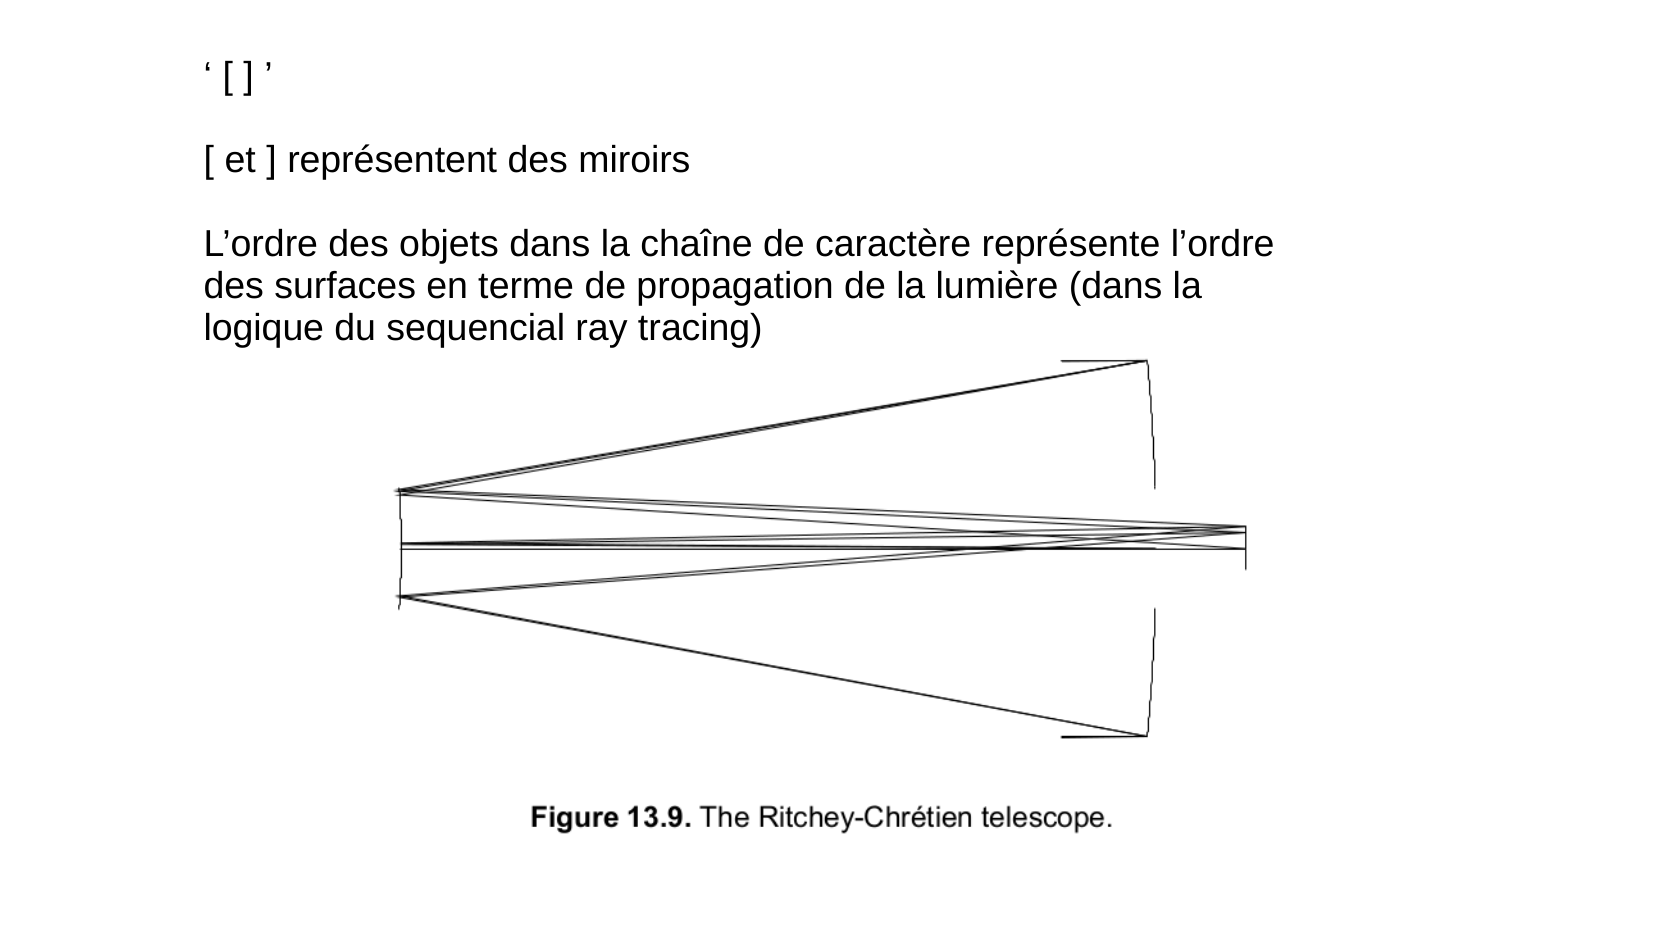

‘ [ ] ’
[ et ] représentent des miroirs
L’ordre des objets dans la chaîne de caractère représente l’ordre des surfaces en terme de propagation de la lumière (dans la logique du sequencial ray tracing)